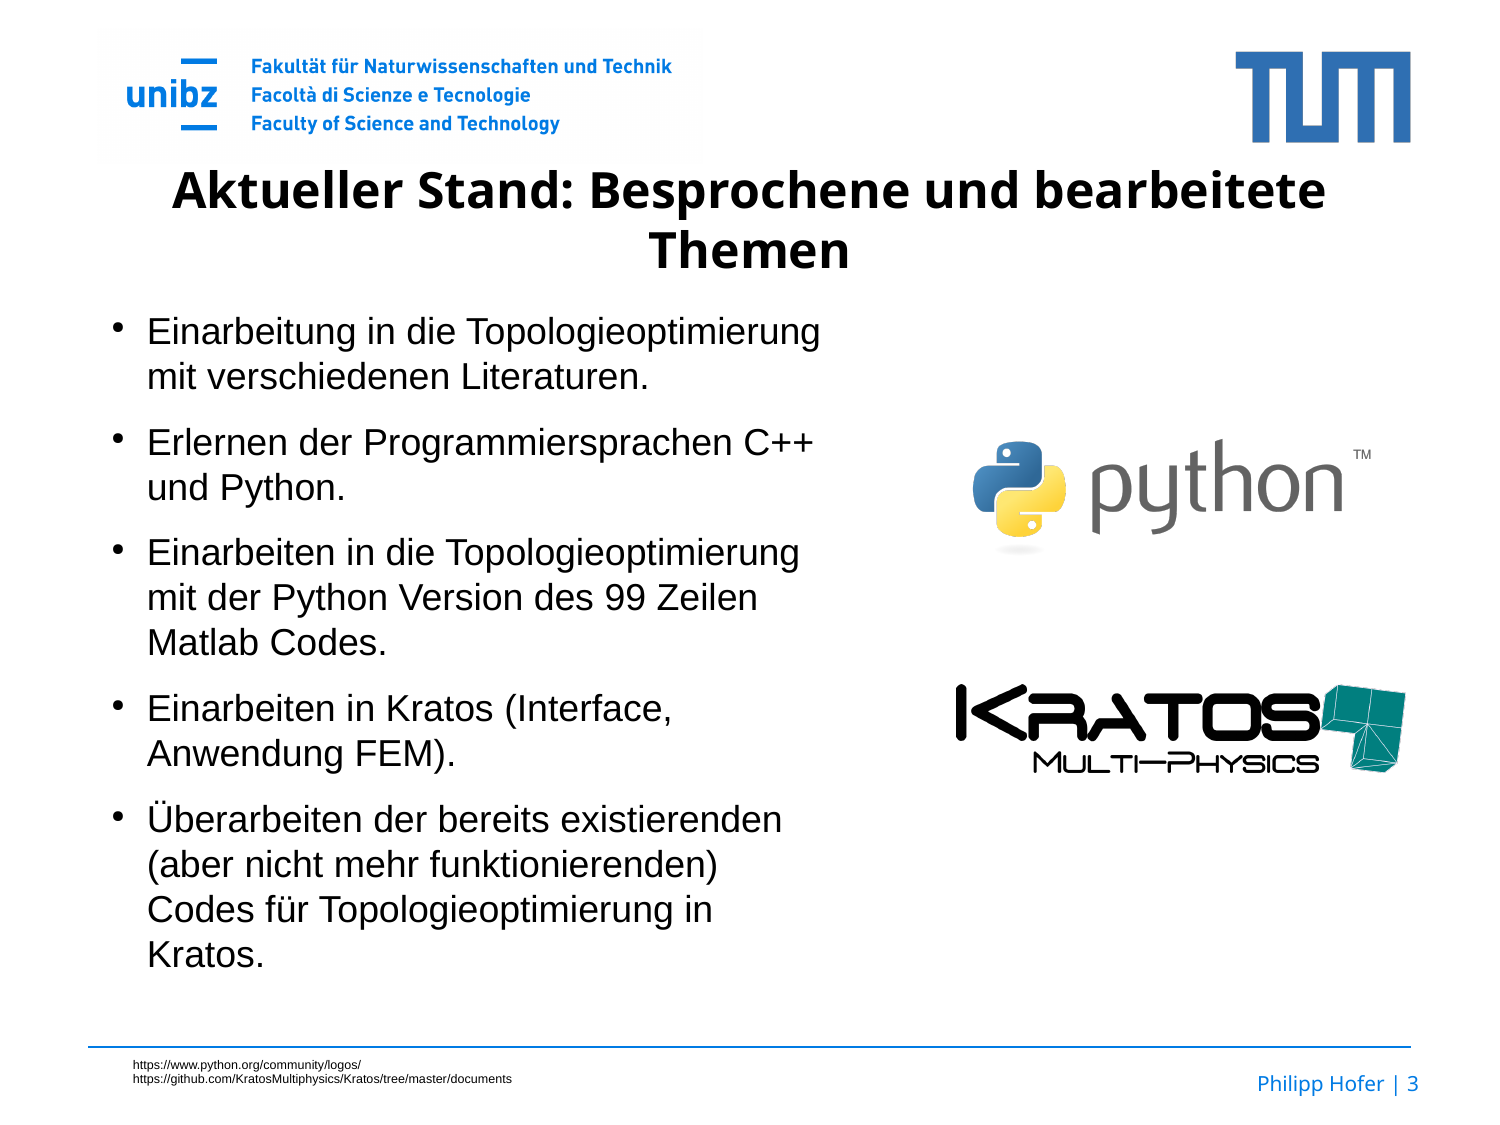

Aktueller Stand: Besprochene und bearbeitete Themen
Einarbeitung in die Topologieoptimierung mit verschiedenen Literaturen.
Erlernen der Programmiersprachen C++ und Python.
Einarbeiten in die Topologieoptimierung mit der Python Version des 99 Zeilen Matlab Codes.
Einarbeiten in Kratos (Interface, Anwendung FEM).
Überarbeiten der bereits existierenden (aber nicht mehr funktionierenden) Codes für Topologieoptimierung in Kratos.
https://www.python.org/community/logos/
https://github.com/KratosMultiphysics/Kratos/tree/master/documents